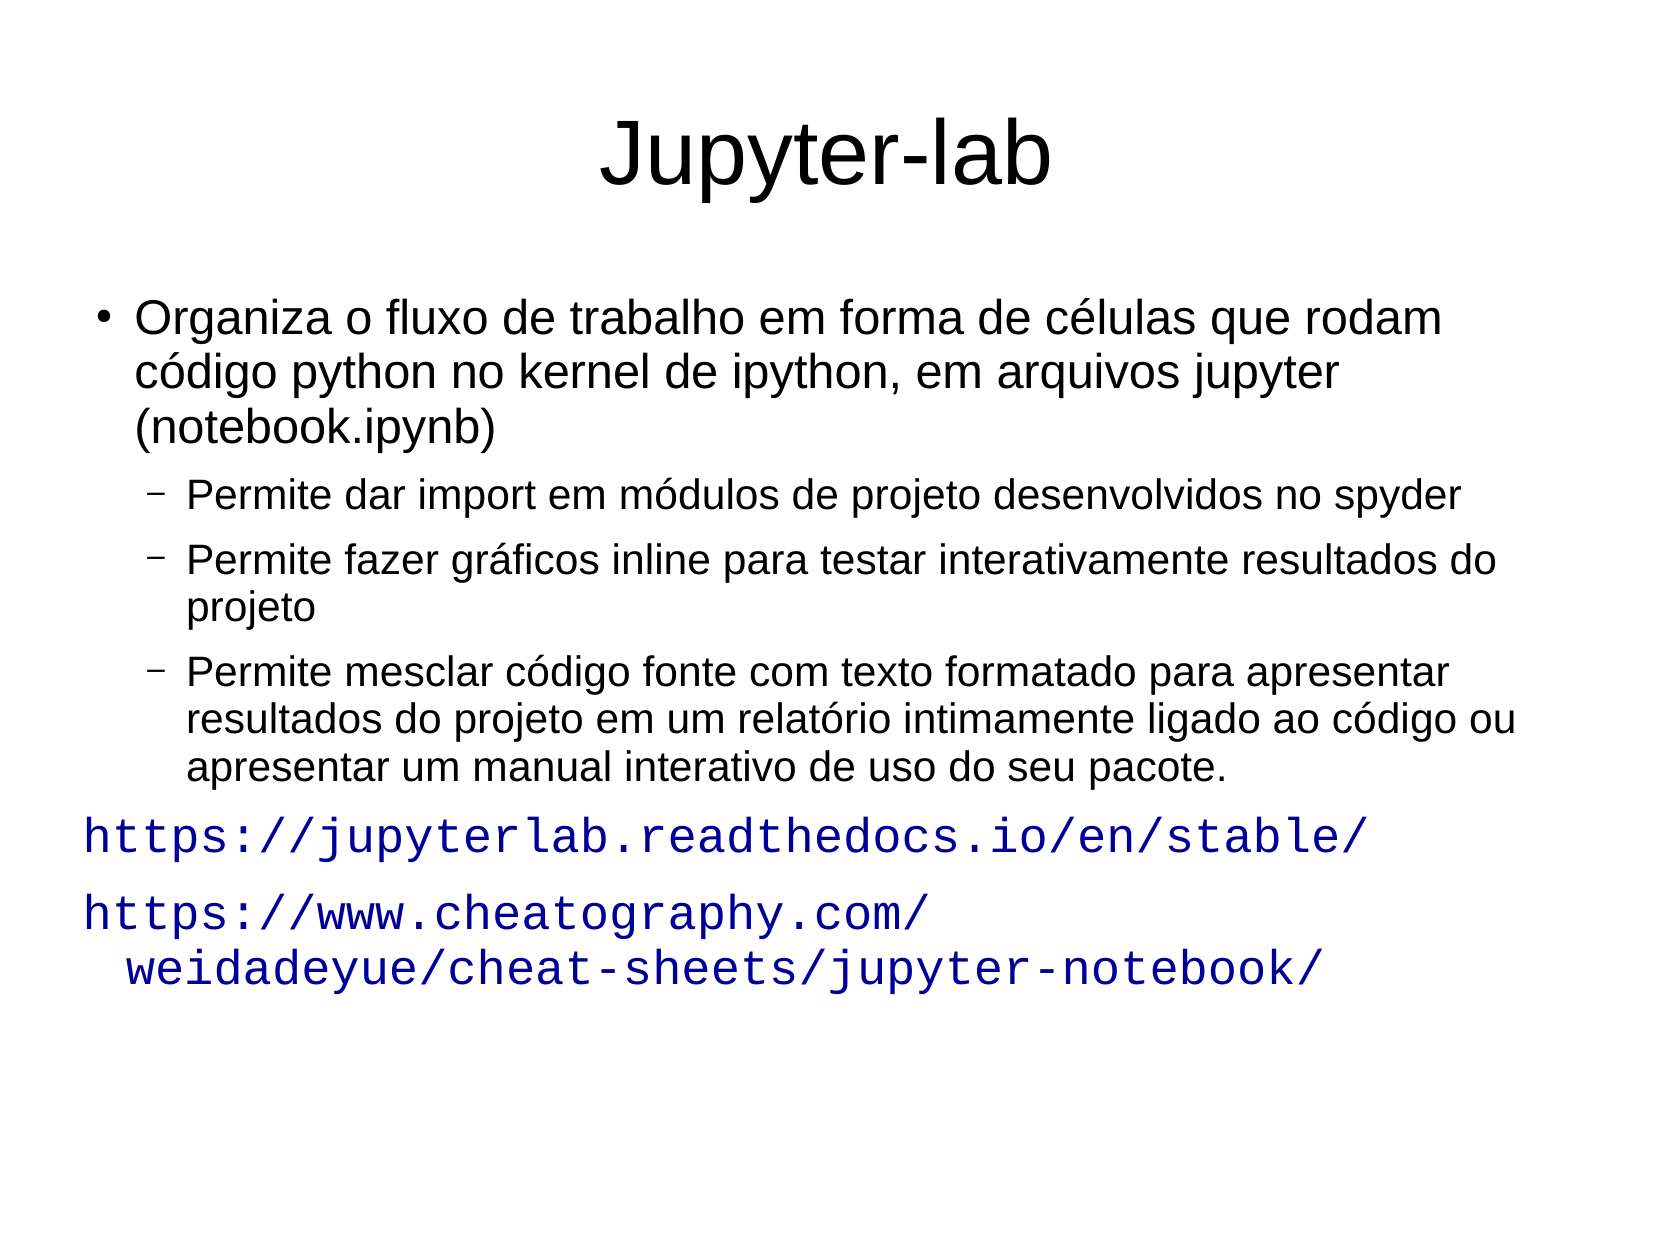

# Jupyter-lab
Organiza o fluxo de trabalho em forma de células que rodam código python no kernel de ipython, em arquivos jupyter (notebook.ipynb)
Permite dar import em módulos de projeto desenvolvidos no spyder
Permite fazer gráficos inline para testar interativamente resultados do projeto
Permite mesclar código fonte com texto formatado para apresentar resultados do projeto em um relatório intimamente ligado ao código ou apresentar um manual interativo de uso do seu pacote.
https://jupyterlab.readthedocs.io/en/stable/
https://www.cheatography.com/
weidadeyue/cheat-sheets/jupyter-notebook/